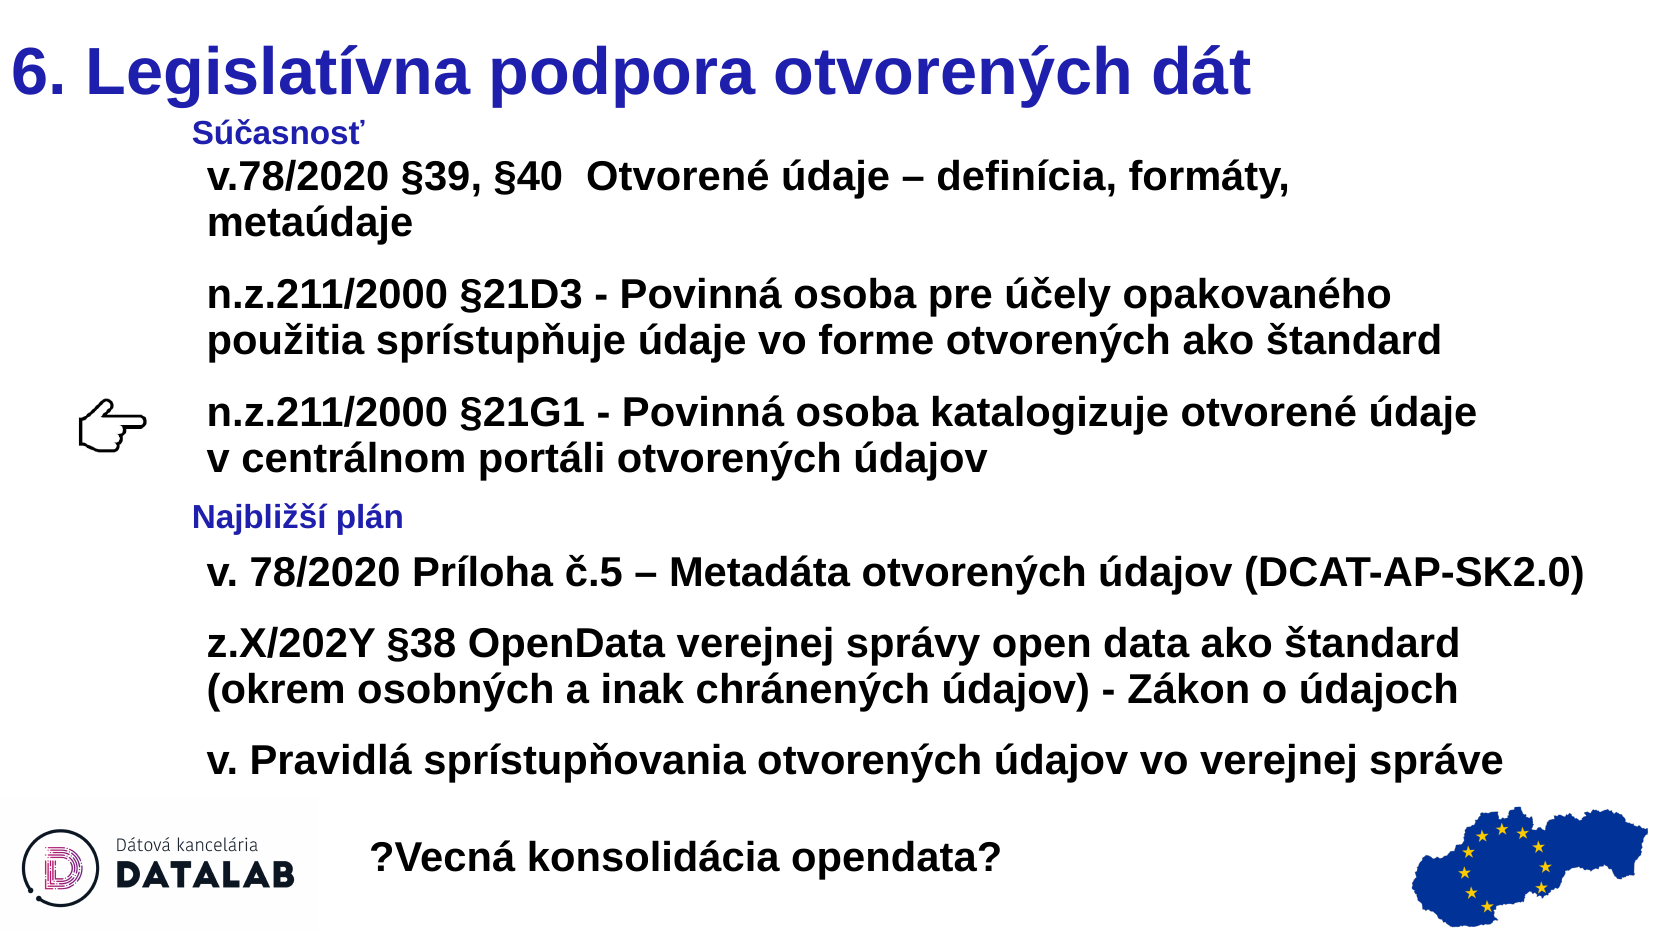

# 6. Legislatívna podpora otvorených dát
Súčasnosť
v.78/2020 §39, §40 Otvorené údaje – definícia, formáty, metaúdaje
n.z.211/2000 §21D3 - Povinná osoba pre účely opakovaného použitia sprístupňuje údaje vo forme otvorených ako štandard
n.z.211/2000 §21G1 - Povinná osoba katalogizuje otvorené údaje v centrálnom portáli otvorených údajov
Najbližší plán
v. 78/2020 Príloha č.5 – Metadáta otvorených údajov (DCAT-AP-SK2.0)
z.X/202Y §38 OpenData verejnej správy open data ako štandard (okrem osobných a inak chránených údajov) - Zákon o údajoch
v. Pravidlá sprístupňovania otvorených údajov vo verejnej správe
?Vecná konsolidácia opendata?